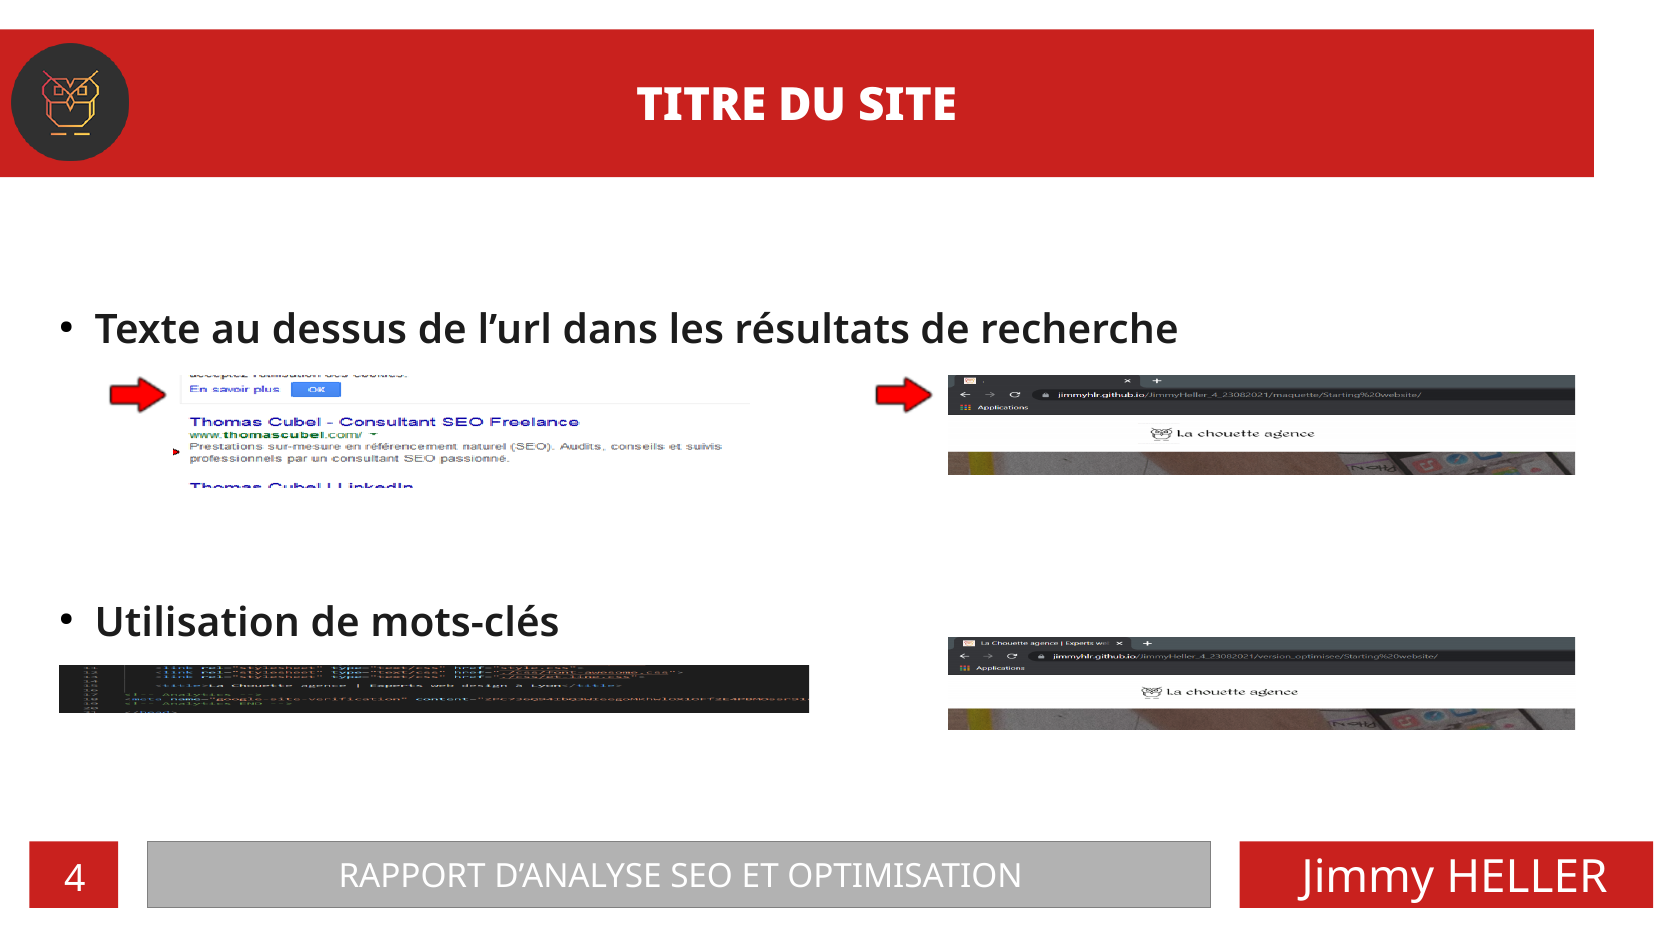

# TITRE DU SITE
Texte au dessus de l’url dans les résultats de recherche
Utilisation de mots-clés
RAPPORT D’ANALYSE SEO ET OPTIMISATION
4
Jimmy HELLER